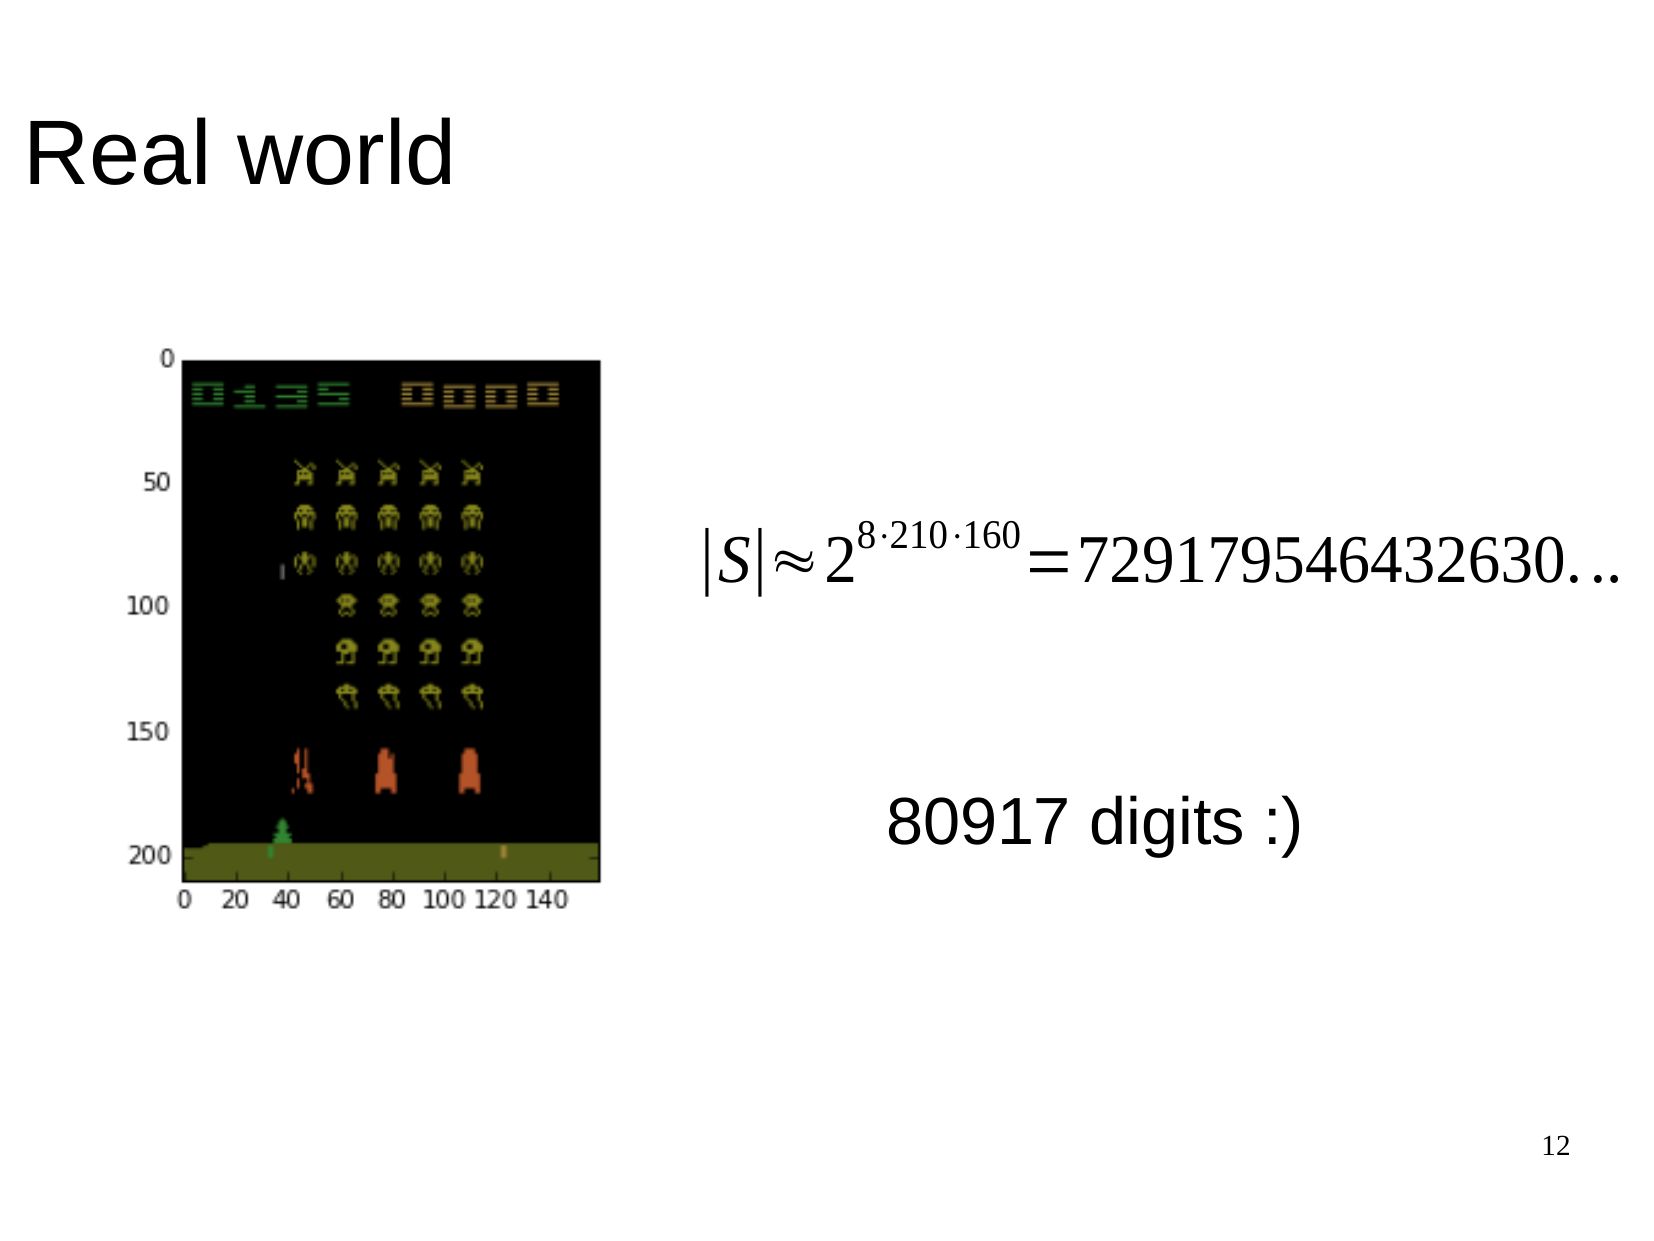

# Real world
80917 digits :)
12